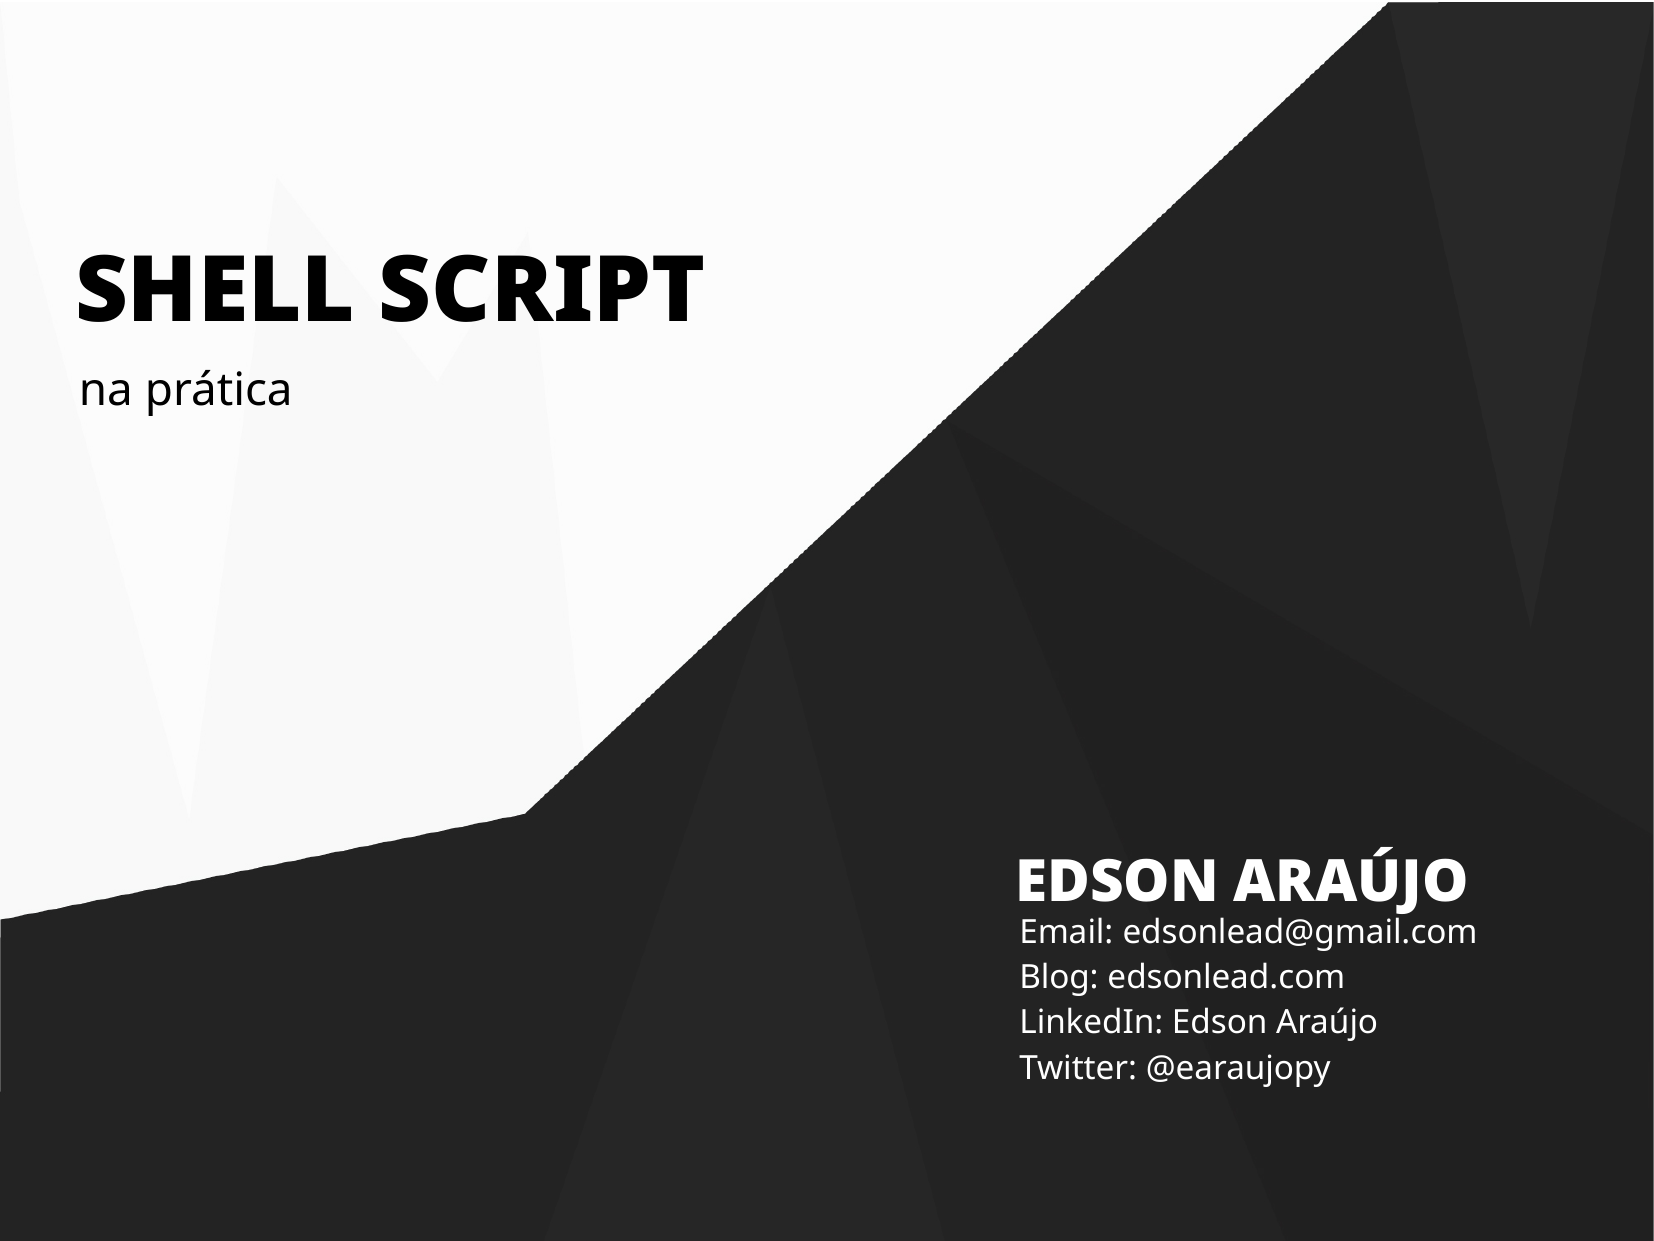

SHELL SCRIPT
na prática
# EDSON ARAÚJO
Email: edsonlead@gmail.com
Blog: edsonlead.com
LinkedIn: Edson Araújo
Twitter: @earaujopy